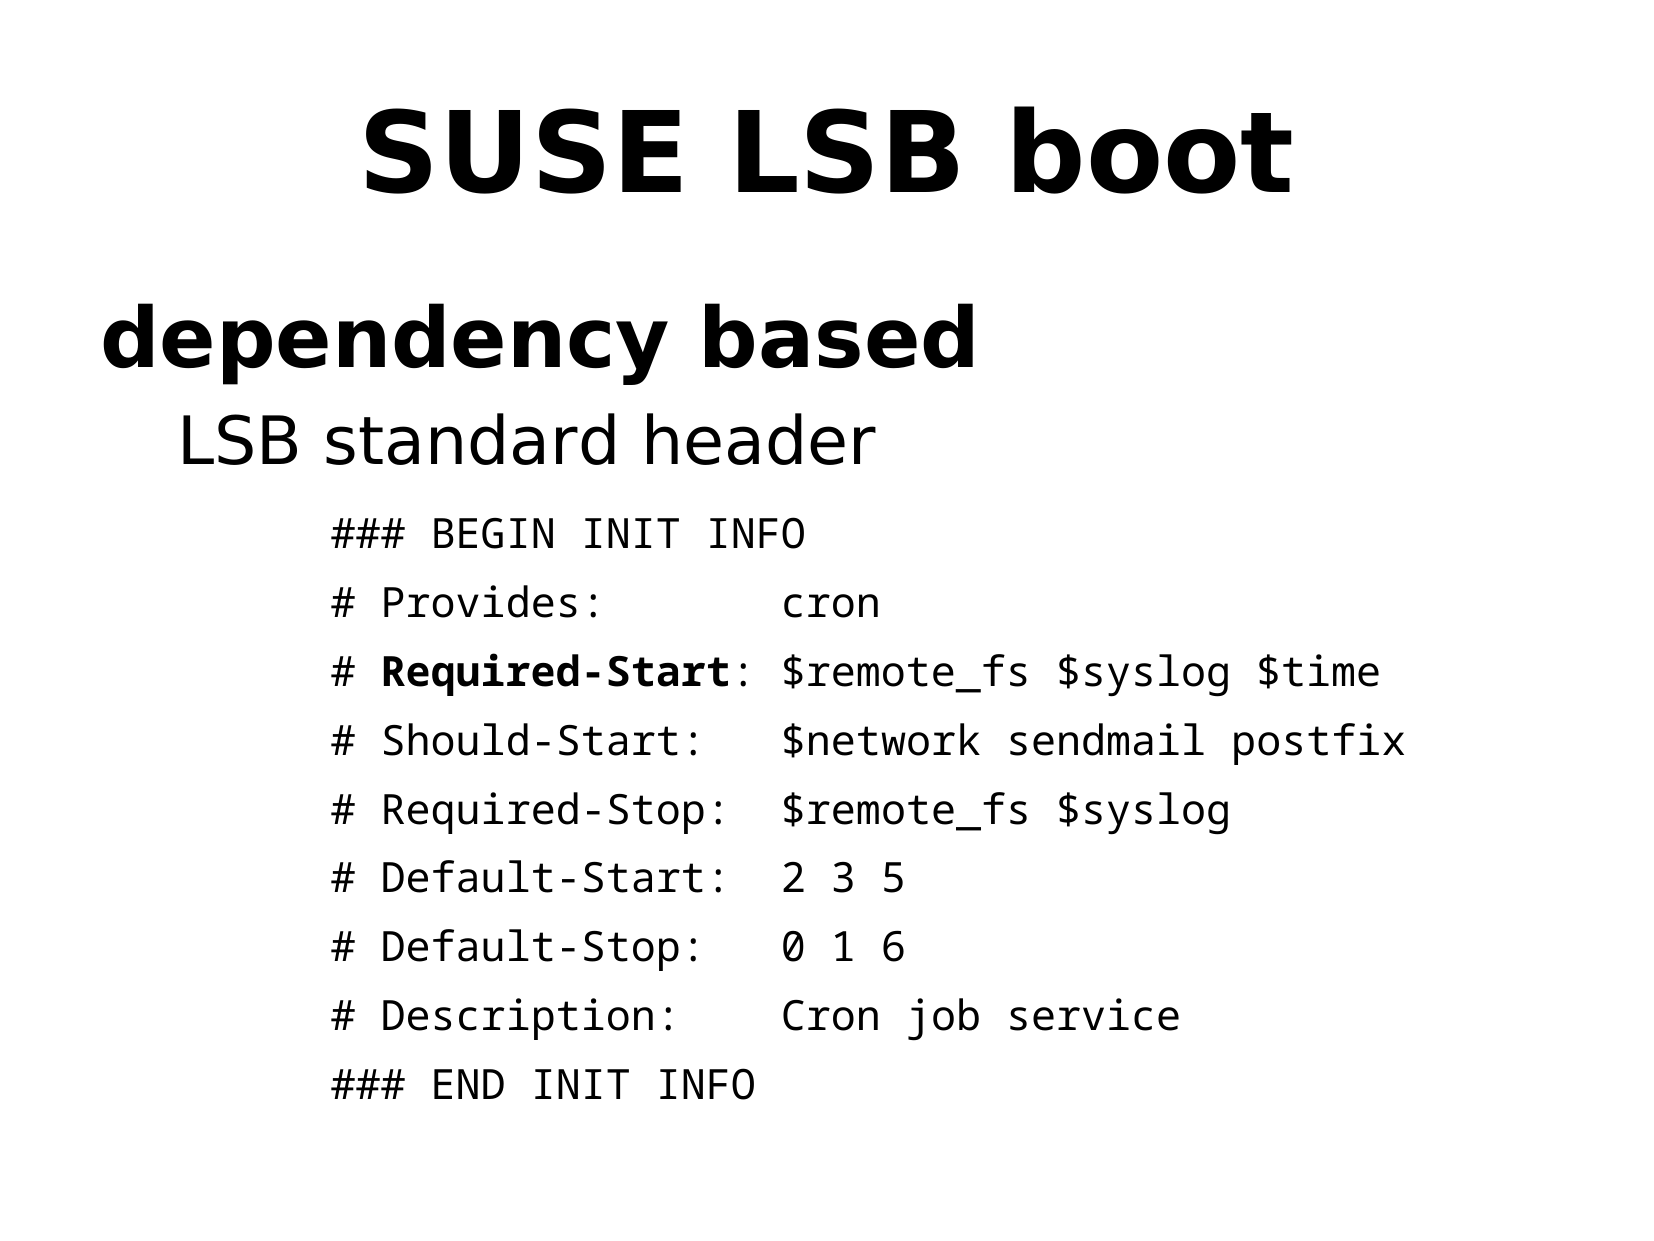

# SUSE LSB boot
dependency based
LSB standard header
### BEGIN INIT INFO
# Provides: cron
# Required-Start: $remote_fs $syslog $time
# Should-Start: $network sendmail postfix
# Required-Stop: $remote_fs $syslog
# Default-Start: 2 3 5
# Default-Stop: 0 1 6
# Description: Cron job service
### END INIT INFO